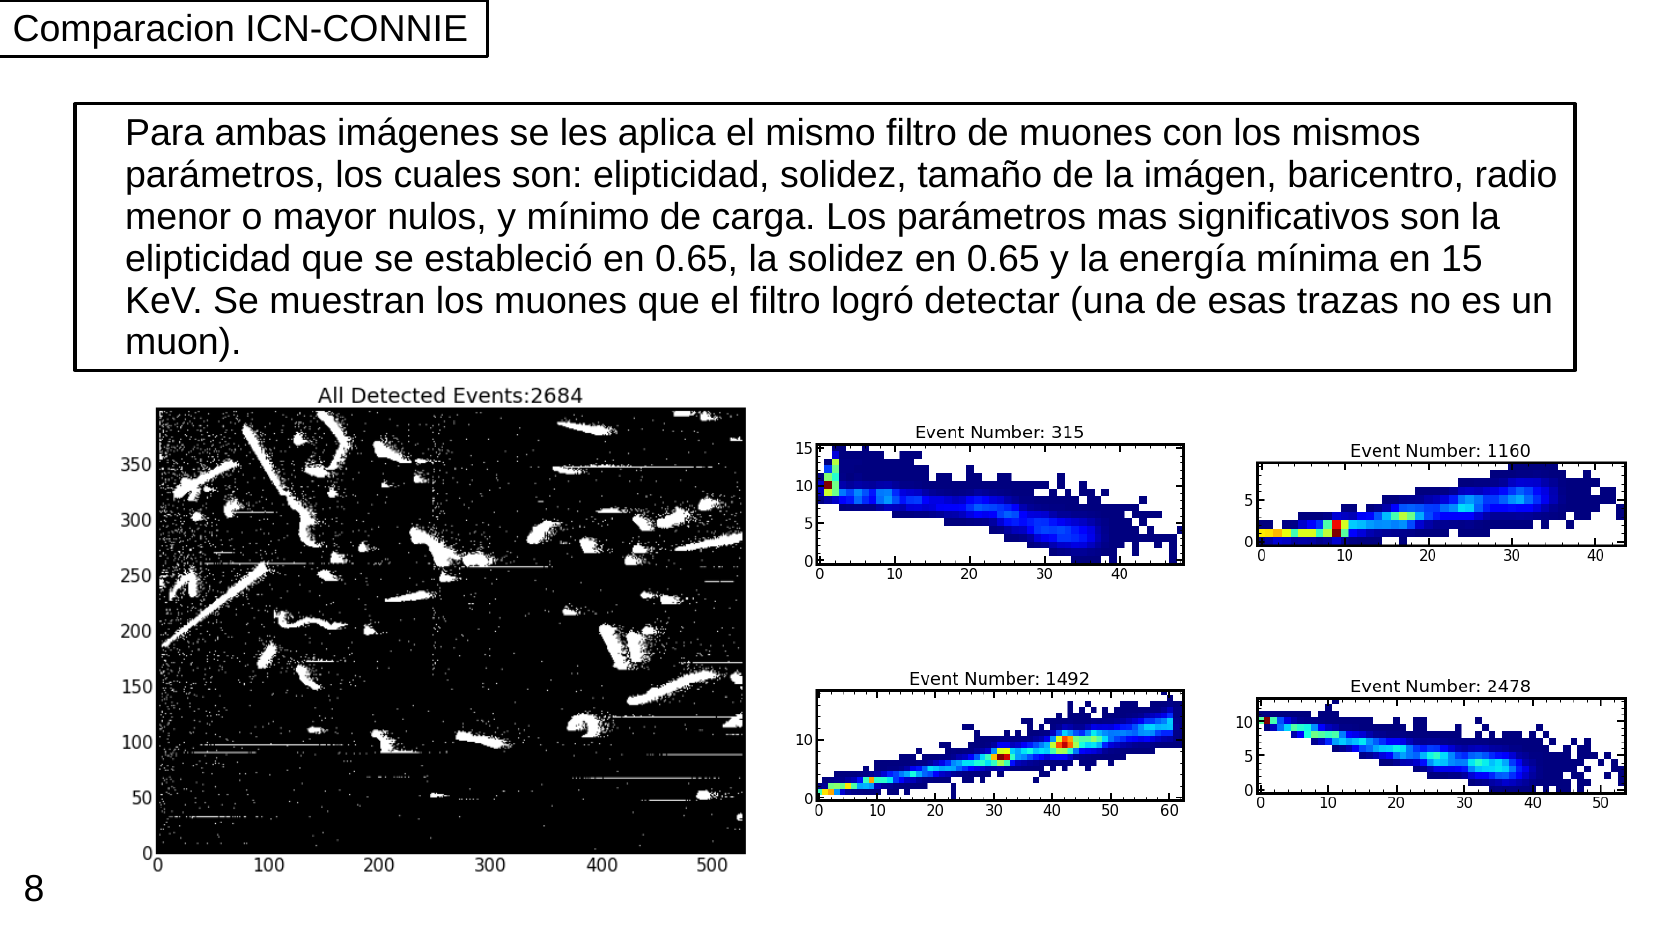

Comparacion ICN-CONNIE
Para ambas imágenes se les aplica el mismo filtro de muones con los mismos parámetros, los cuales son: elipticidad, solidez, tamaño de la imágen, baricentro, radio menor o mayor nulos, y mínimo de carga. Los parámetros mas significativos son la elipticidad que se estableció en 0.65, la solidez en 0.65 y la energía mínima en 15 KeV. Se muestran los muones que el filtro logró detectar (una de esas trazas no es un muon).